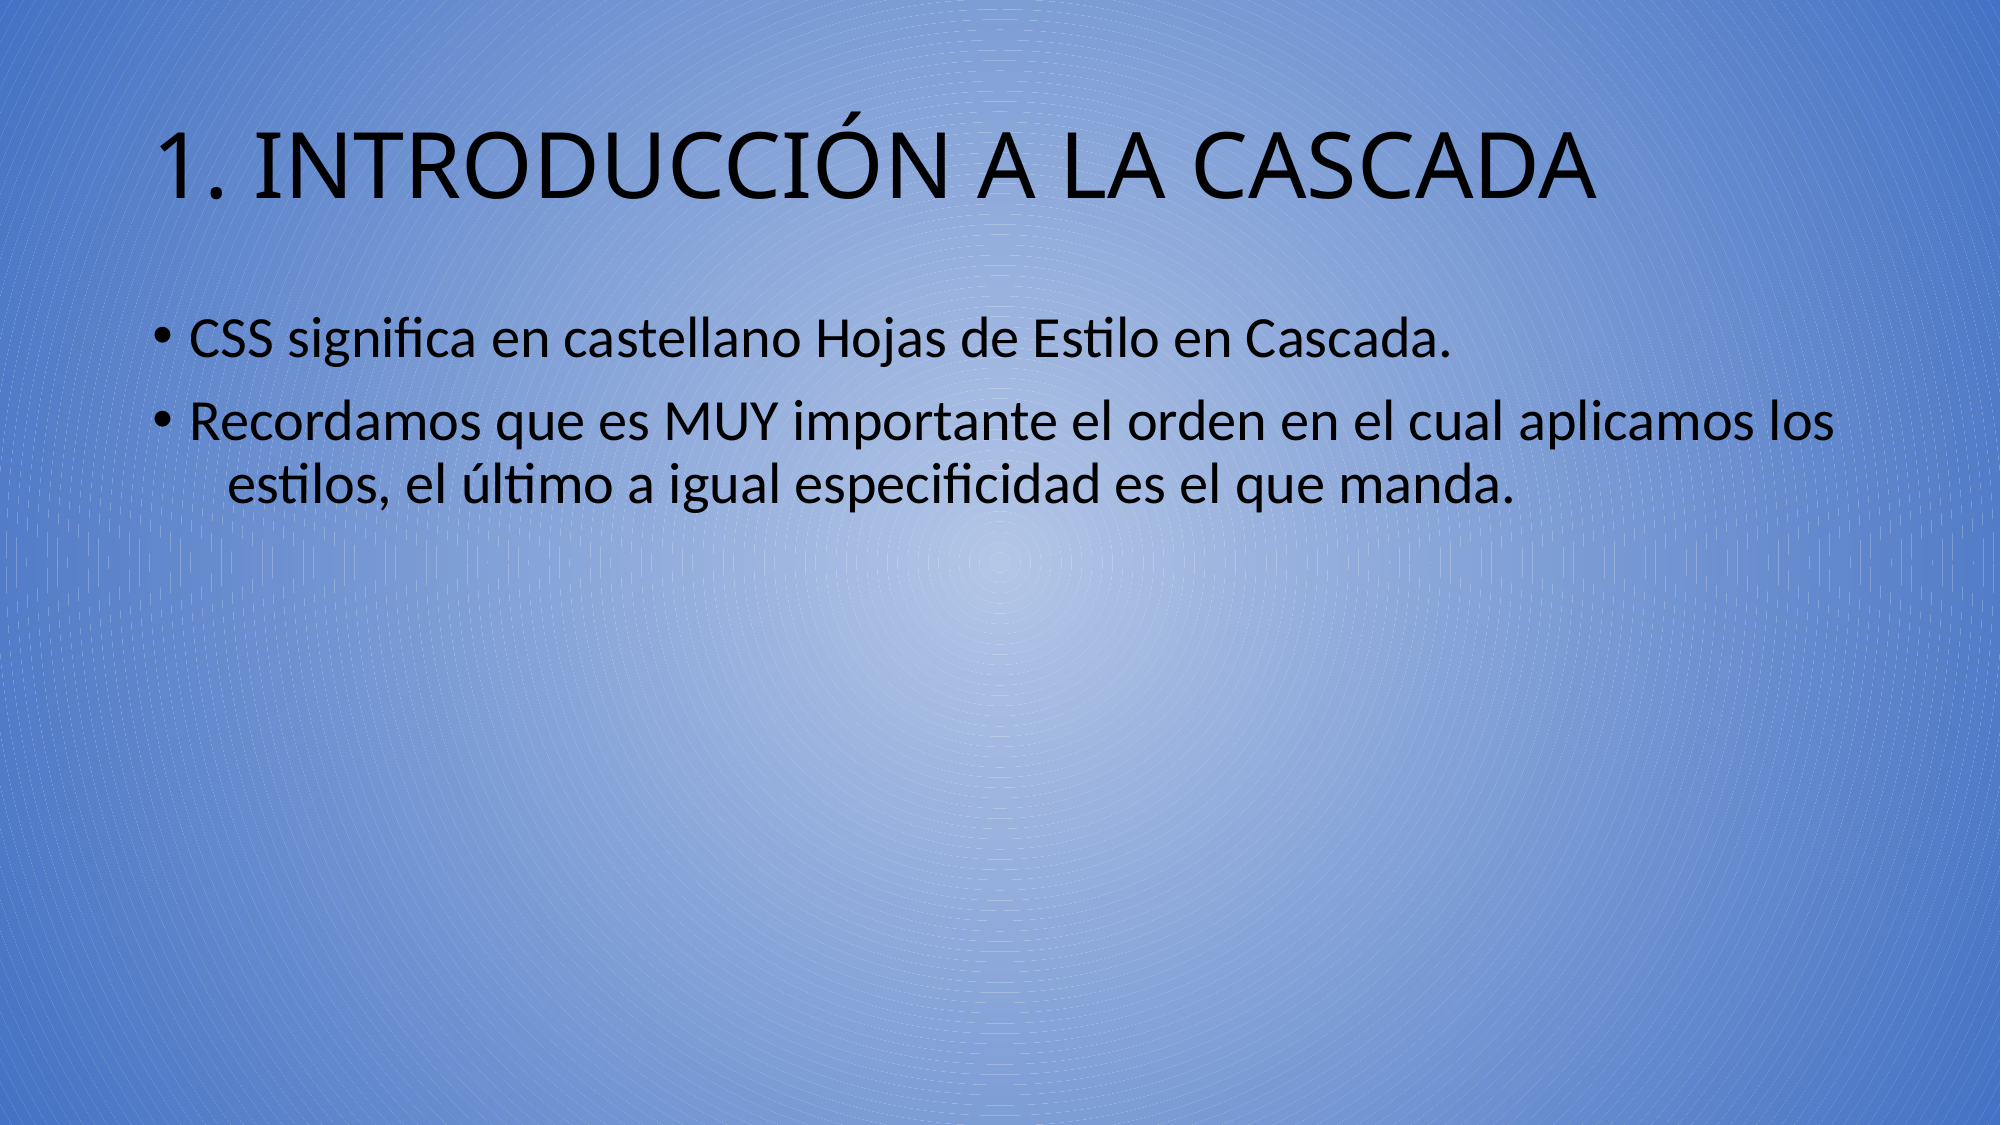

# 1. INTRODUCCIÓN A LA CASCADA
CSS significa en castellano Hojas de Estilo en Cascada.
Recordamos que es MUY importante el orden en el cual aplicamos los estilos, el último a igual especificidad es el que manda.